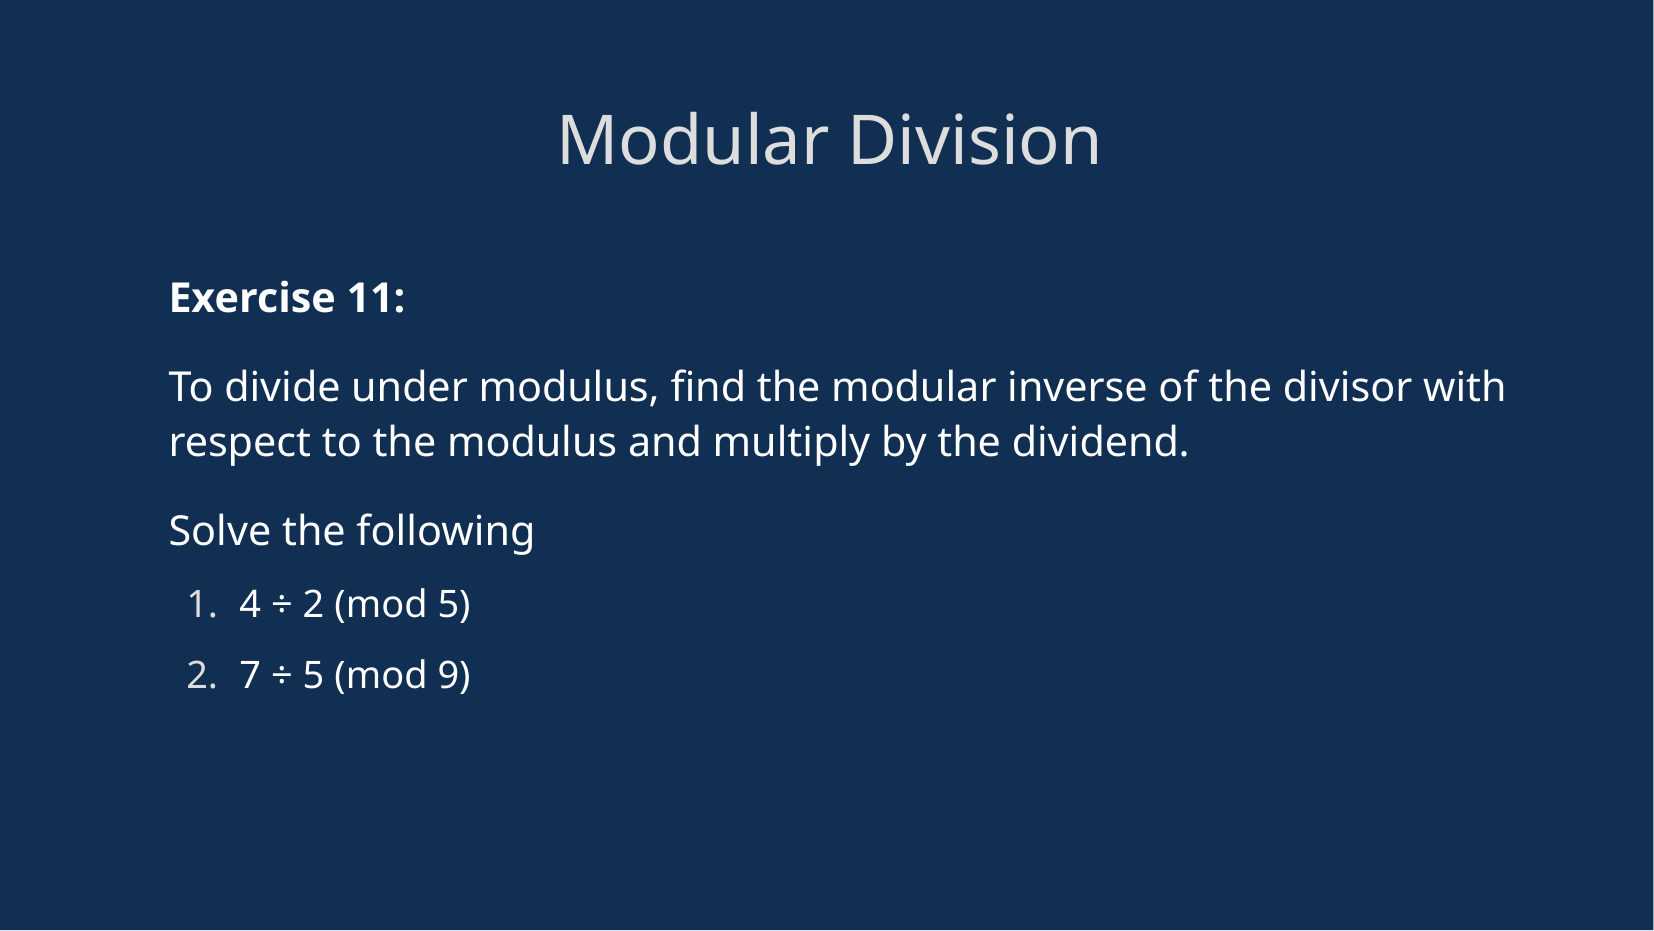

# Modular Division
Exercise 11:
To divide under modulus, find the modular inverse of the divisor with respect to the modulus and multiply by the dividend.
Solve the following
4 ÷ 2 (mod 5)
7 ÷ 5 (mod 9)